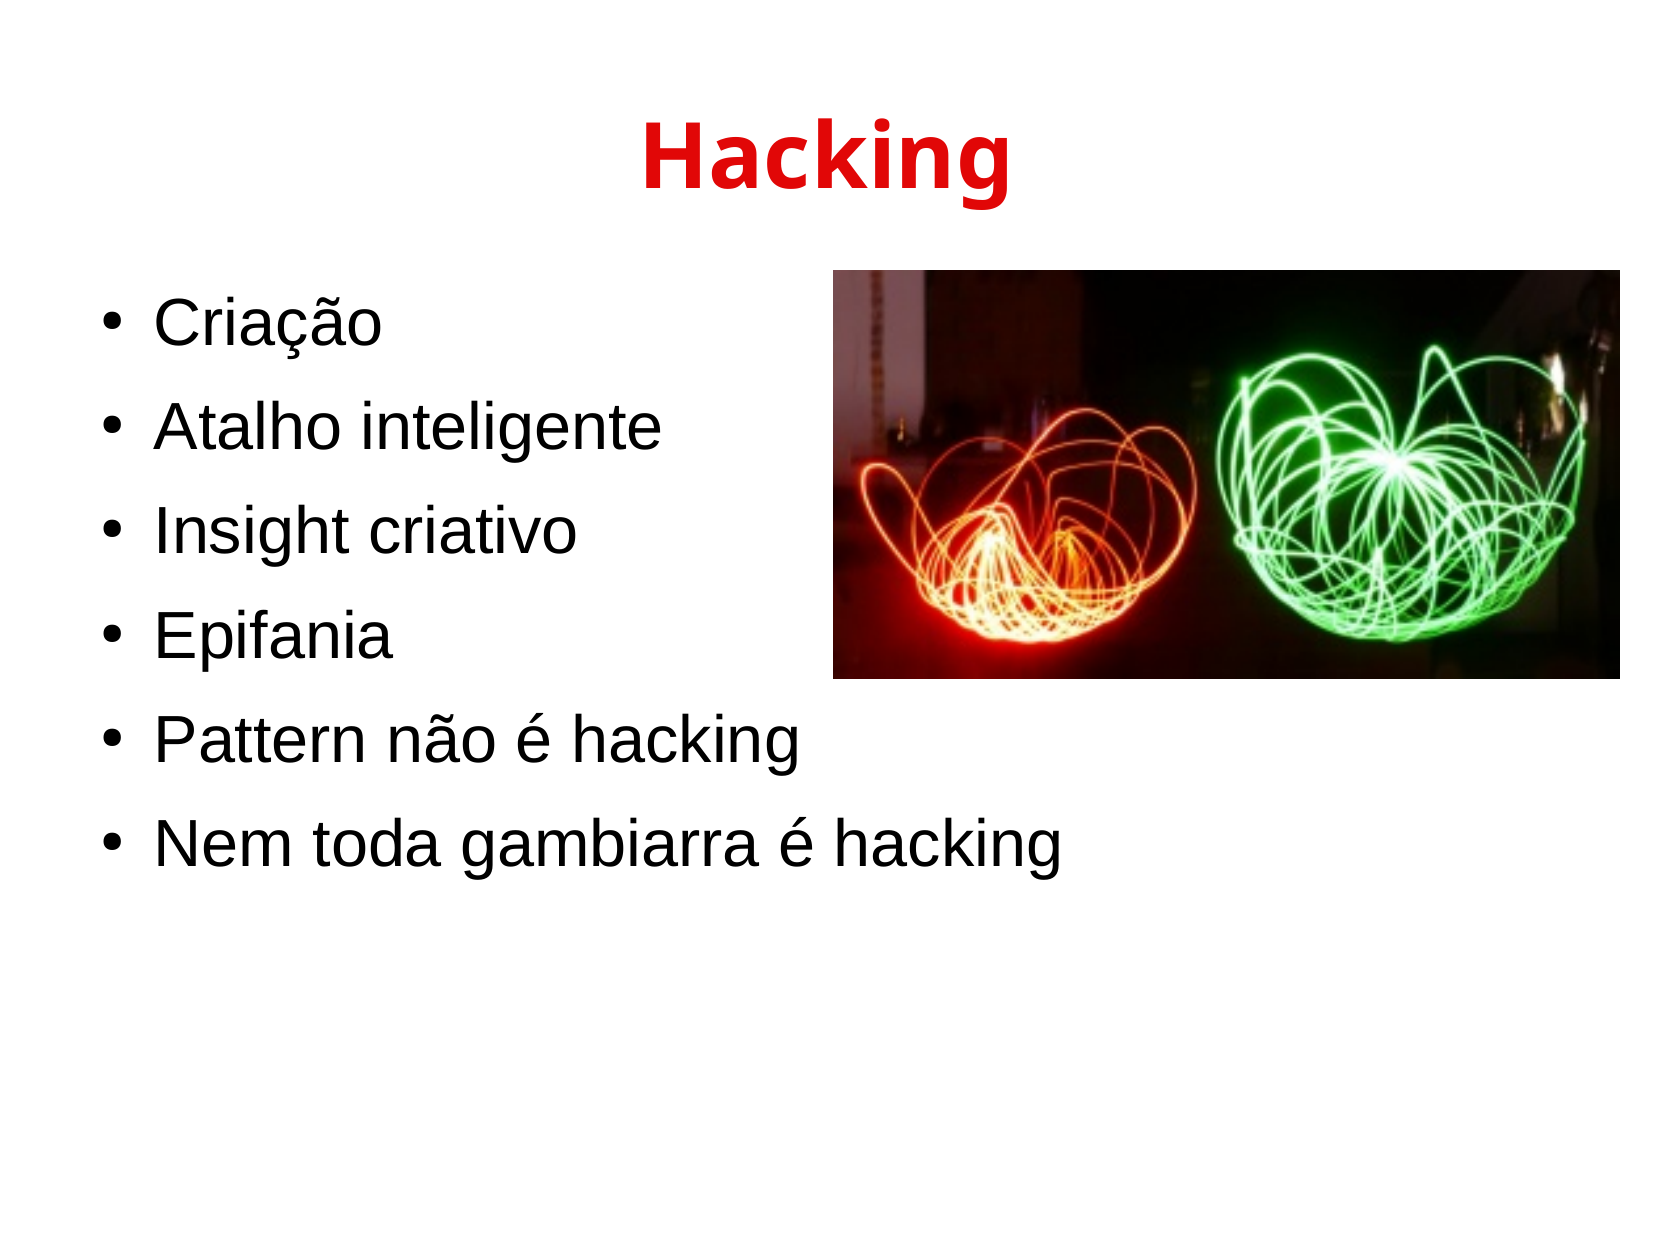

# Hacking
Criação
Atalho inteligente
Insight criativo
Epifania
Pattern não é hacking
Nem toda gambiarra é hacking